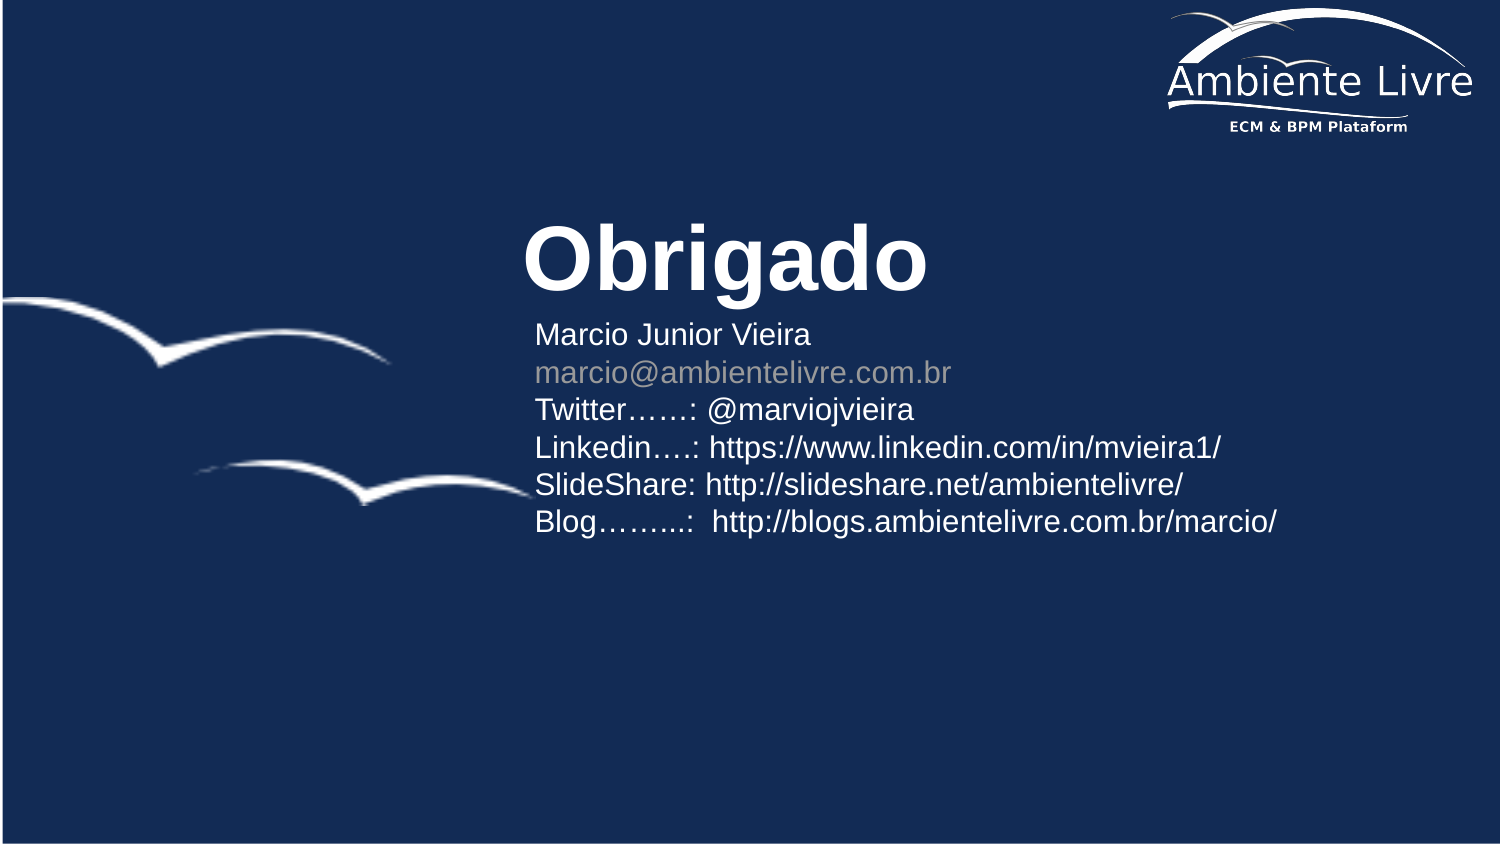

# Obrigado
Marcio Junior Vieira
marcio@ambientelivre.com.br
Twitter……: @marviojvieira
Linkedin….: https://www.linkedin.com/in/mvieira1/
SlideShare: http://slideshare.net/ambientelivre/
Blog……...: http://blogs.ambientelivre.com.br/marcio/